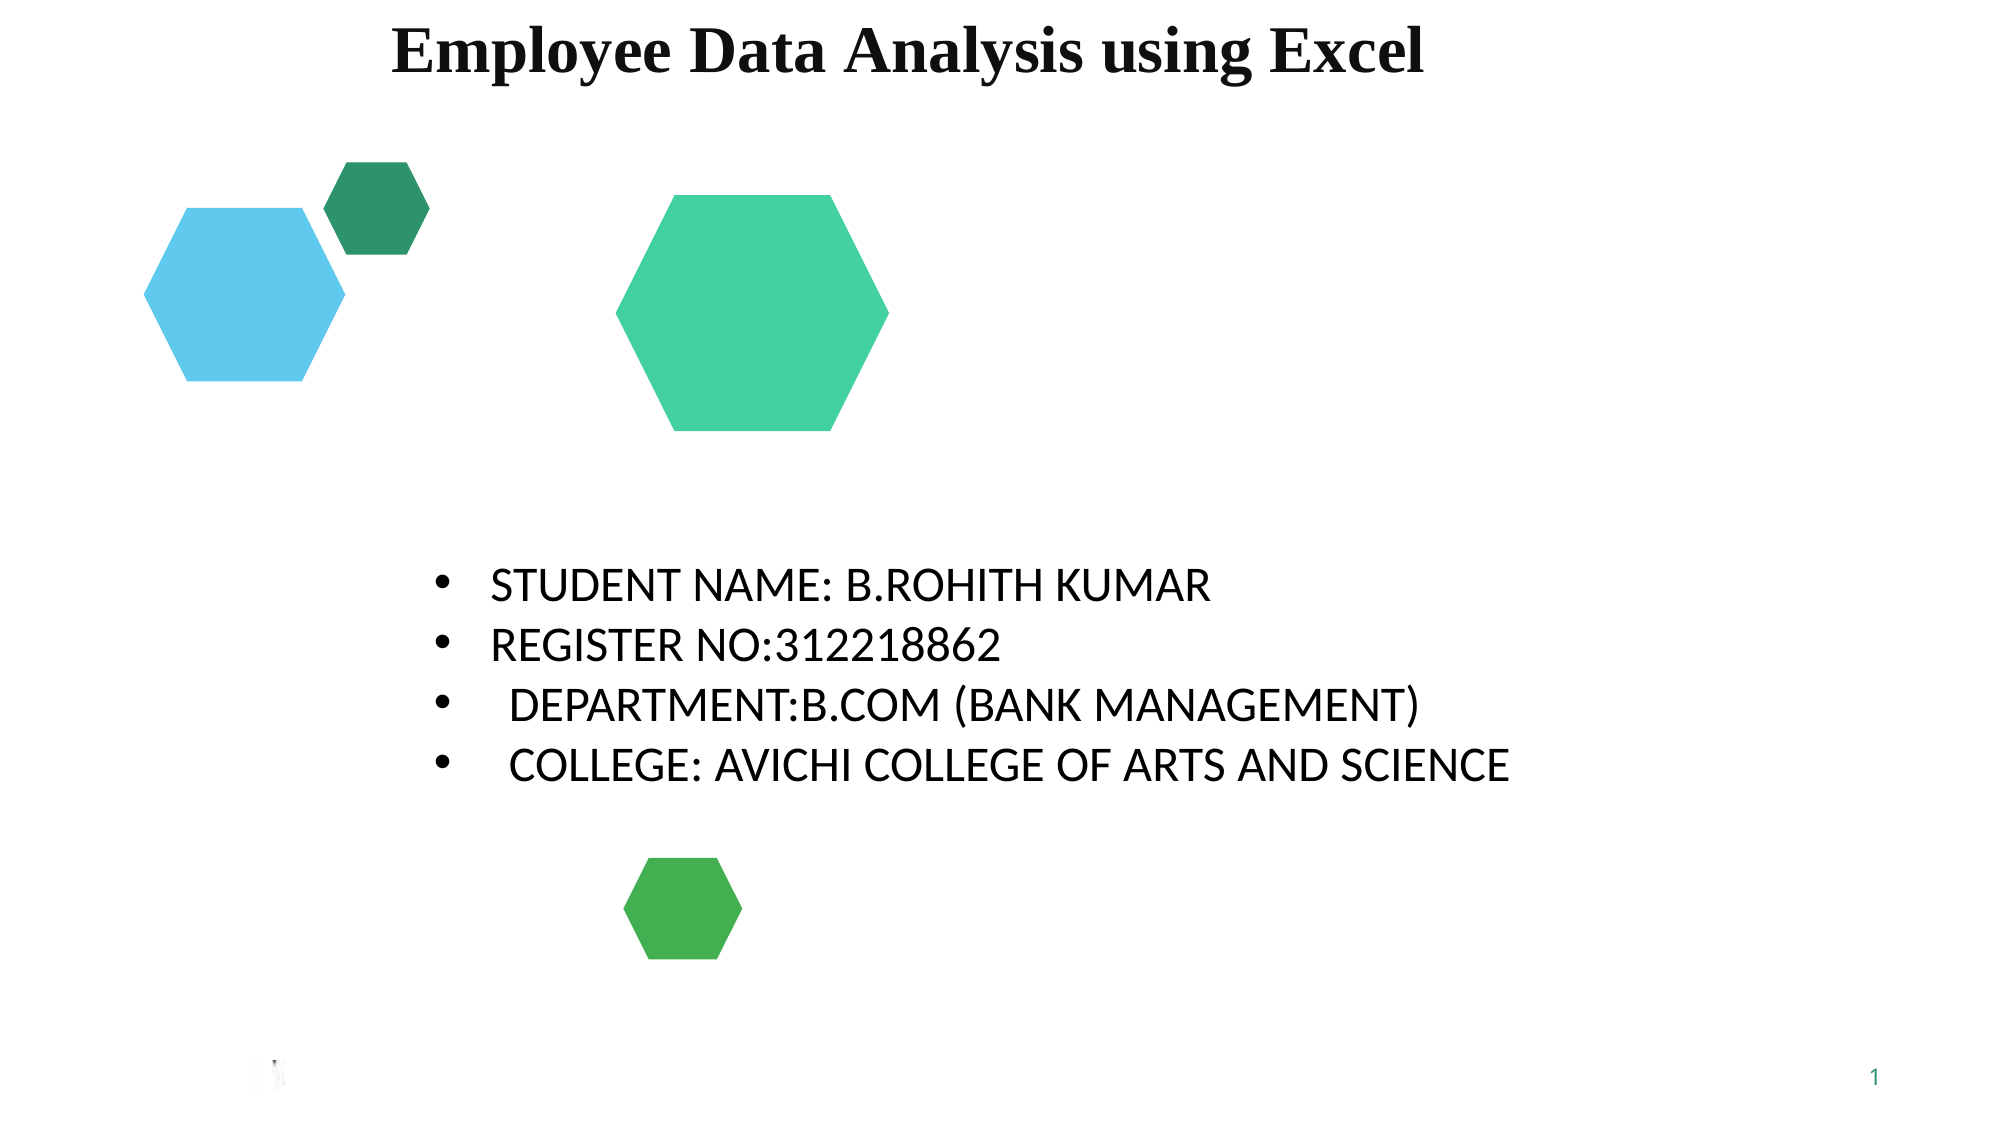

# Employee Data Analysis using Excel
STUDENT NAME: B.ROHITH KUMAR
REGISTER NO:312218862
DEPARTMENT:B.COM (BANK MANAGEMENT)
COLLEGE: AVICHI COLLEGE OF ARTS AND SCIENCE